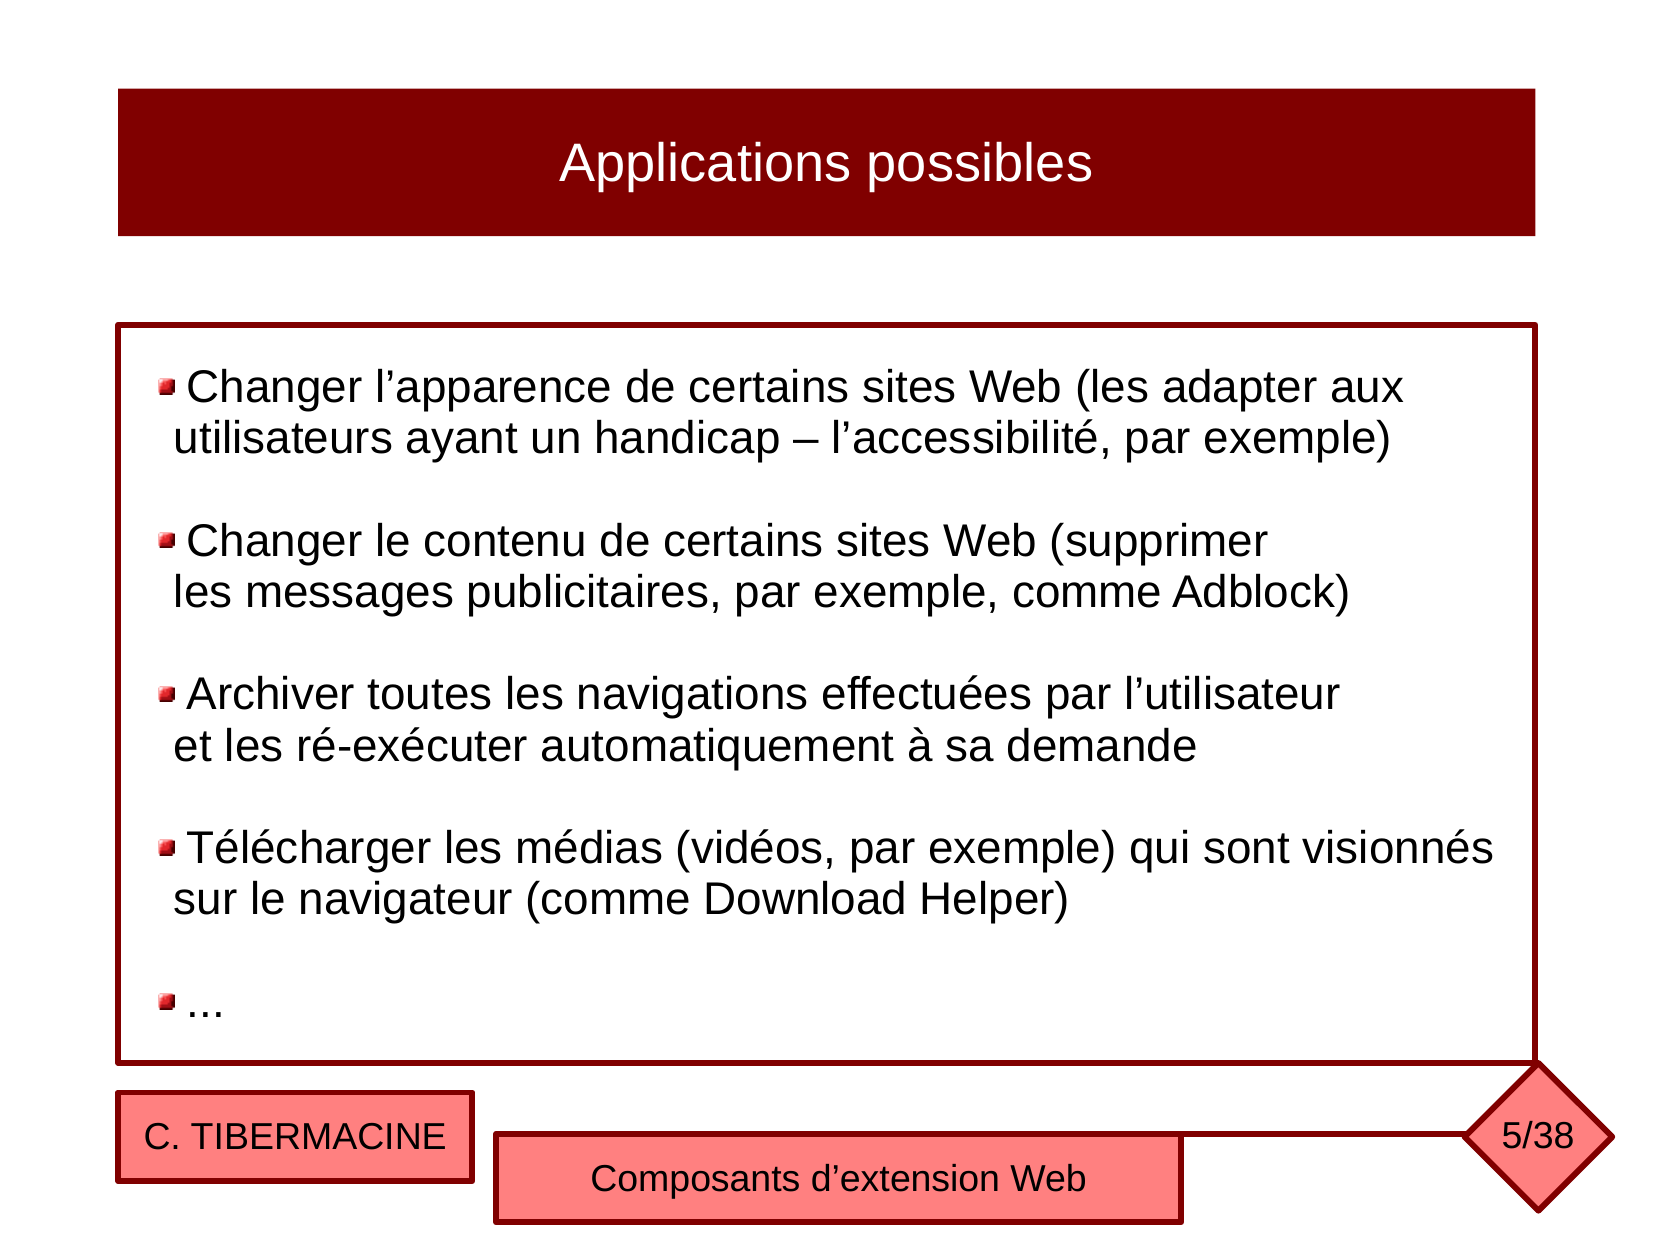

Applications possibles
 Changer l’apparence de certains sites Web (les adapter aux
utilisateurs ayant un handicap – l’accessibilité, par exemple)
 Changer le contenu de certains sites Web (supprimer
les messages publicitaires, par exemple, comme Adblock)
 Archiver toutes les navigations effectuées par l’utilisateur
et les ré-exécuter automatiquement à sa demande
 Télécharger les médias (vidéos, par exemple) qui sont visionnés
sur le navigateur (comme Download Helper)
 ...
C. TIBERMACINE
Composants d’extension Web